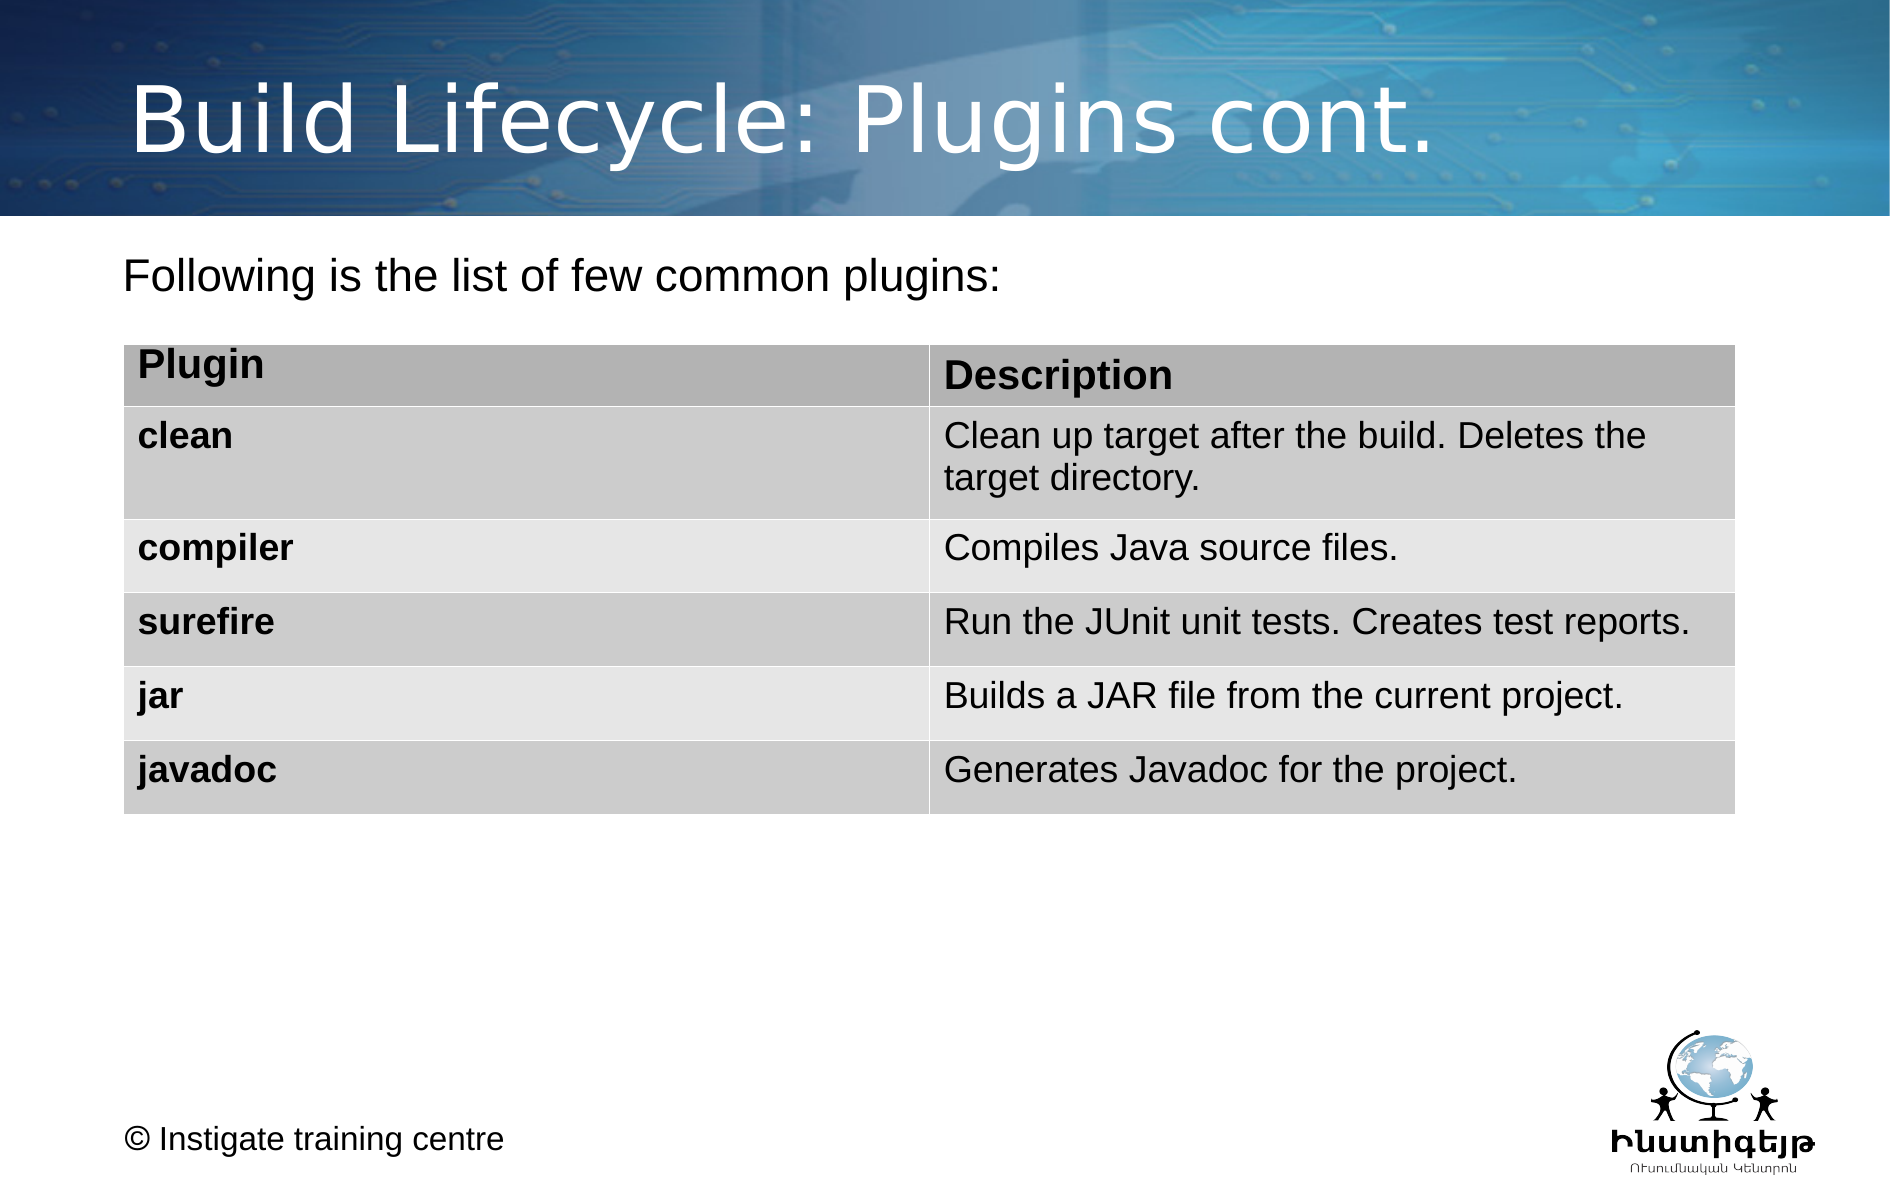

# Build Lifecycle: Plugins cont.
Following is the list of few common plugins:
| Plugin | Description |
| --- | --- |
| clean | Clean up target after the build. Deletes the target directory. |
| compiler | Compiles Java source files. |
| surefire | Run the JUnit unit tests. Creates test reports. |
| jar | Builds a JAR file from the current project. |
| javadoc | Generates Javadoc for the project. |